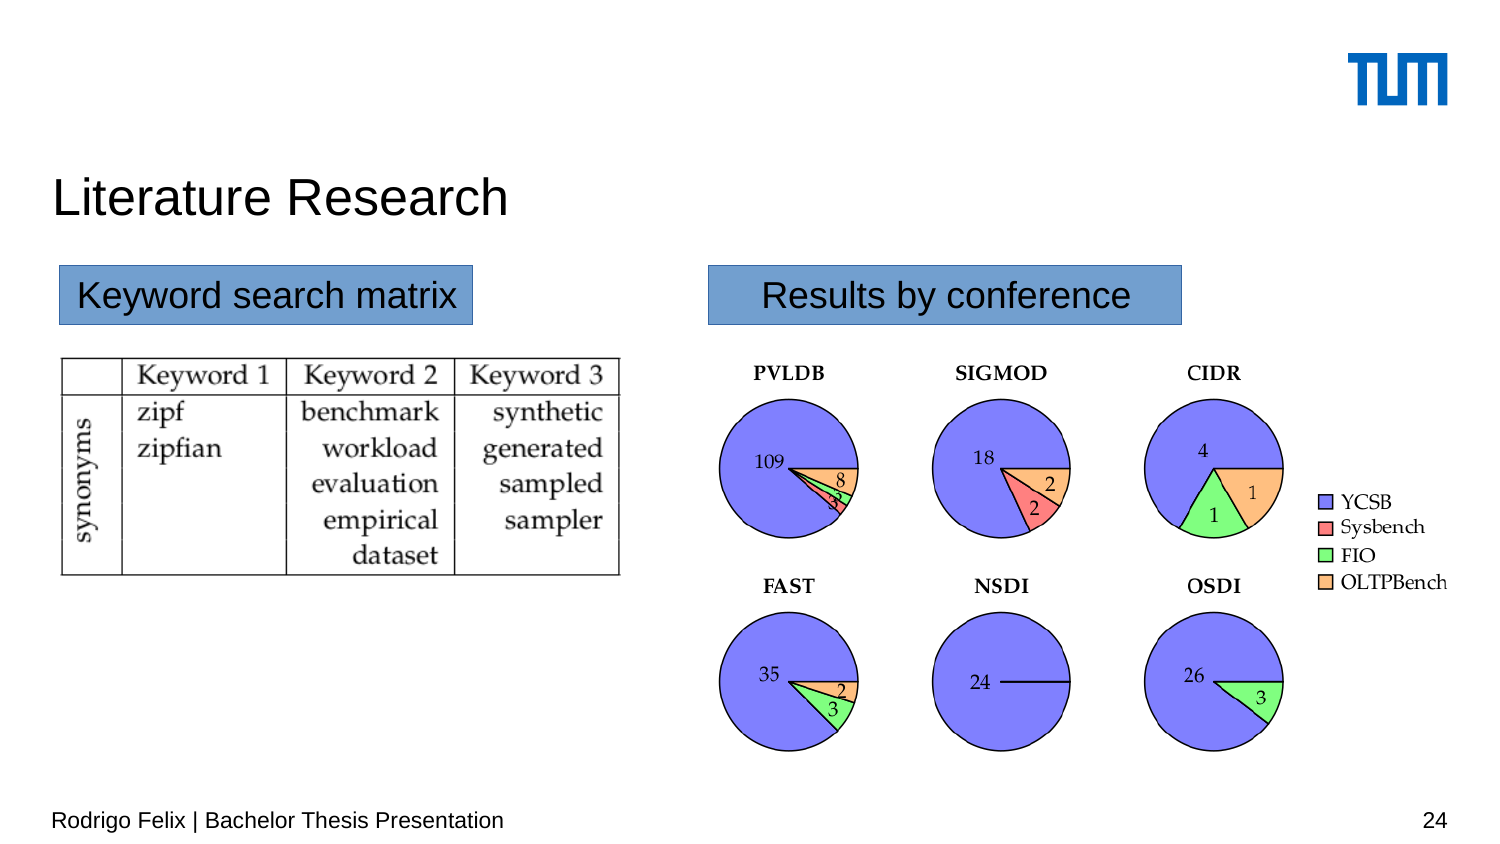

# Literature Research
Keyword search matrix
Results by conference
Rodrigo Felix | Bachelor Thesis Presentation
24